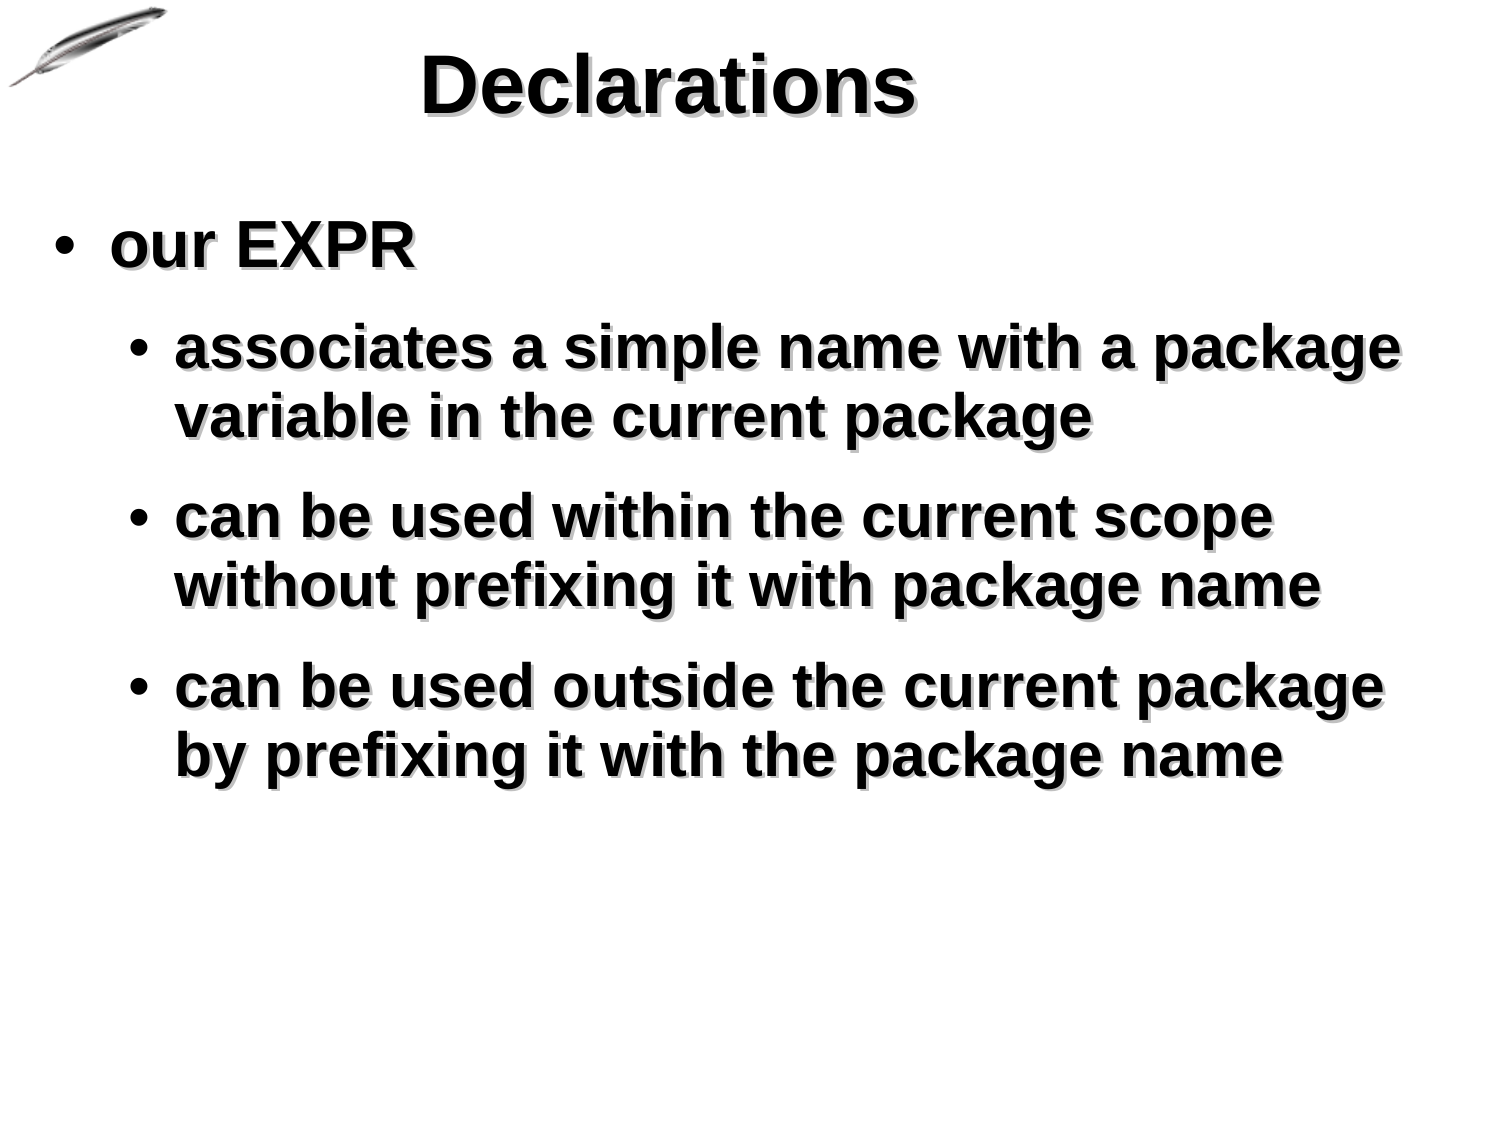

# Declarations
our EXPR
associates a simple name with a package variable in the current package
can be used within the current scope without prefixing it with package name
can be used outside the current package by prefixing it with the package name